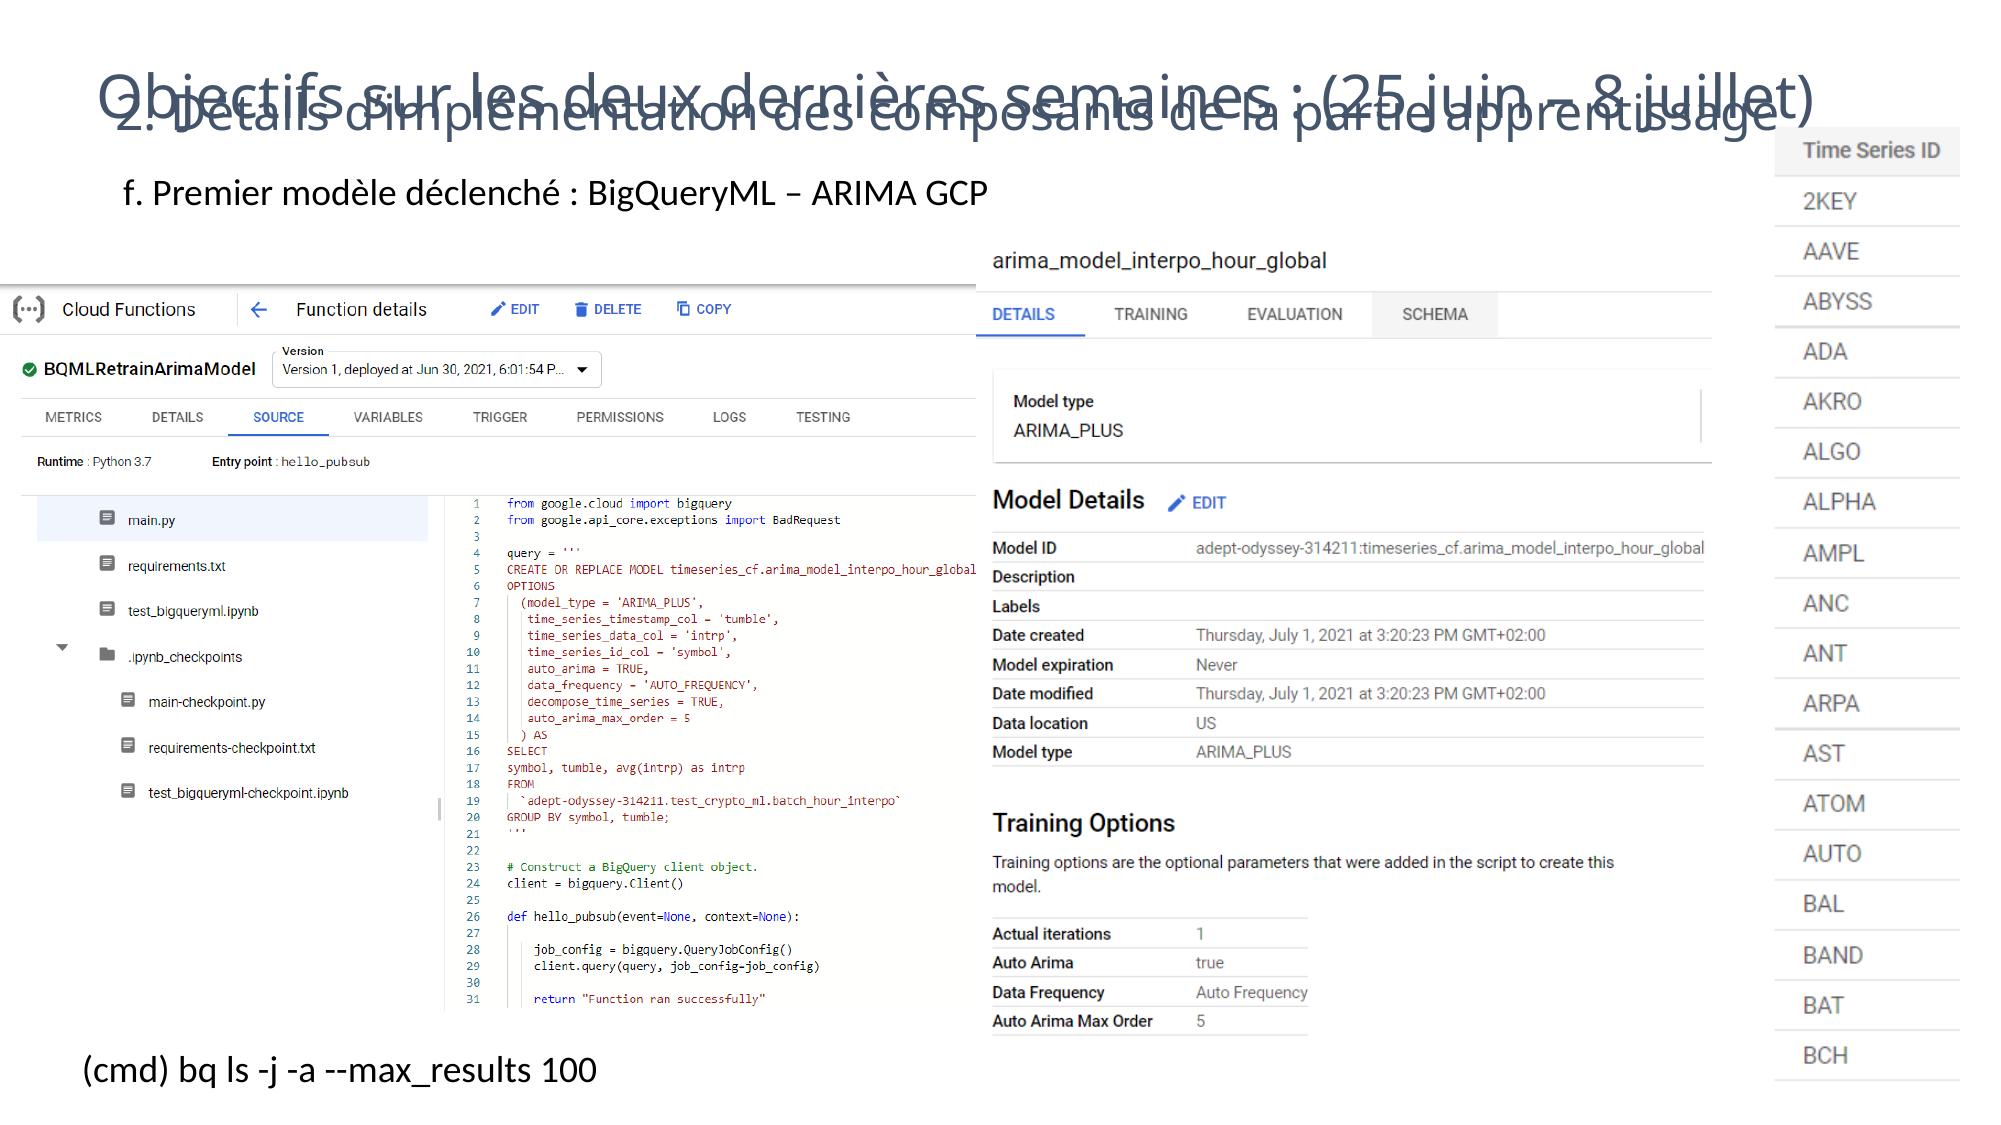

# Objectifs sur les deux dernières semaines : (25 juin – 8 juillet)
2. Détails d’implémentation des composants de la partie apprentissage
f. Premier modèle déclenché : BigQueryML – ARIMA GCP
(cmd) bq ls -j -a --max_results 100